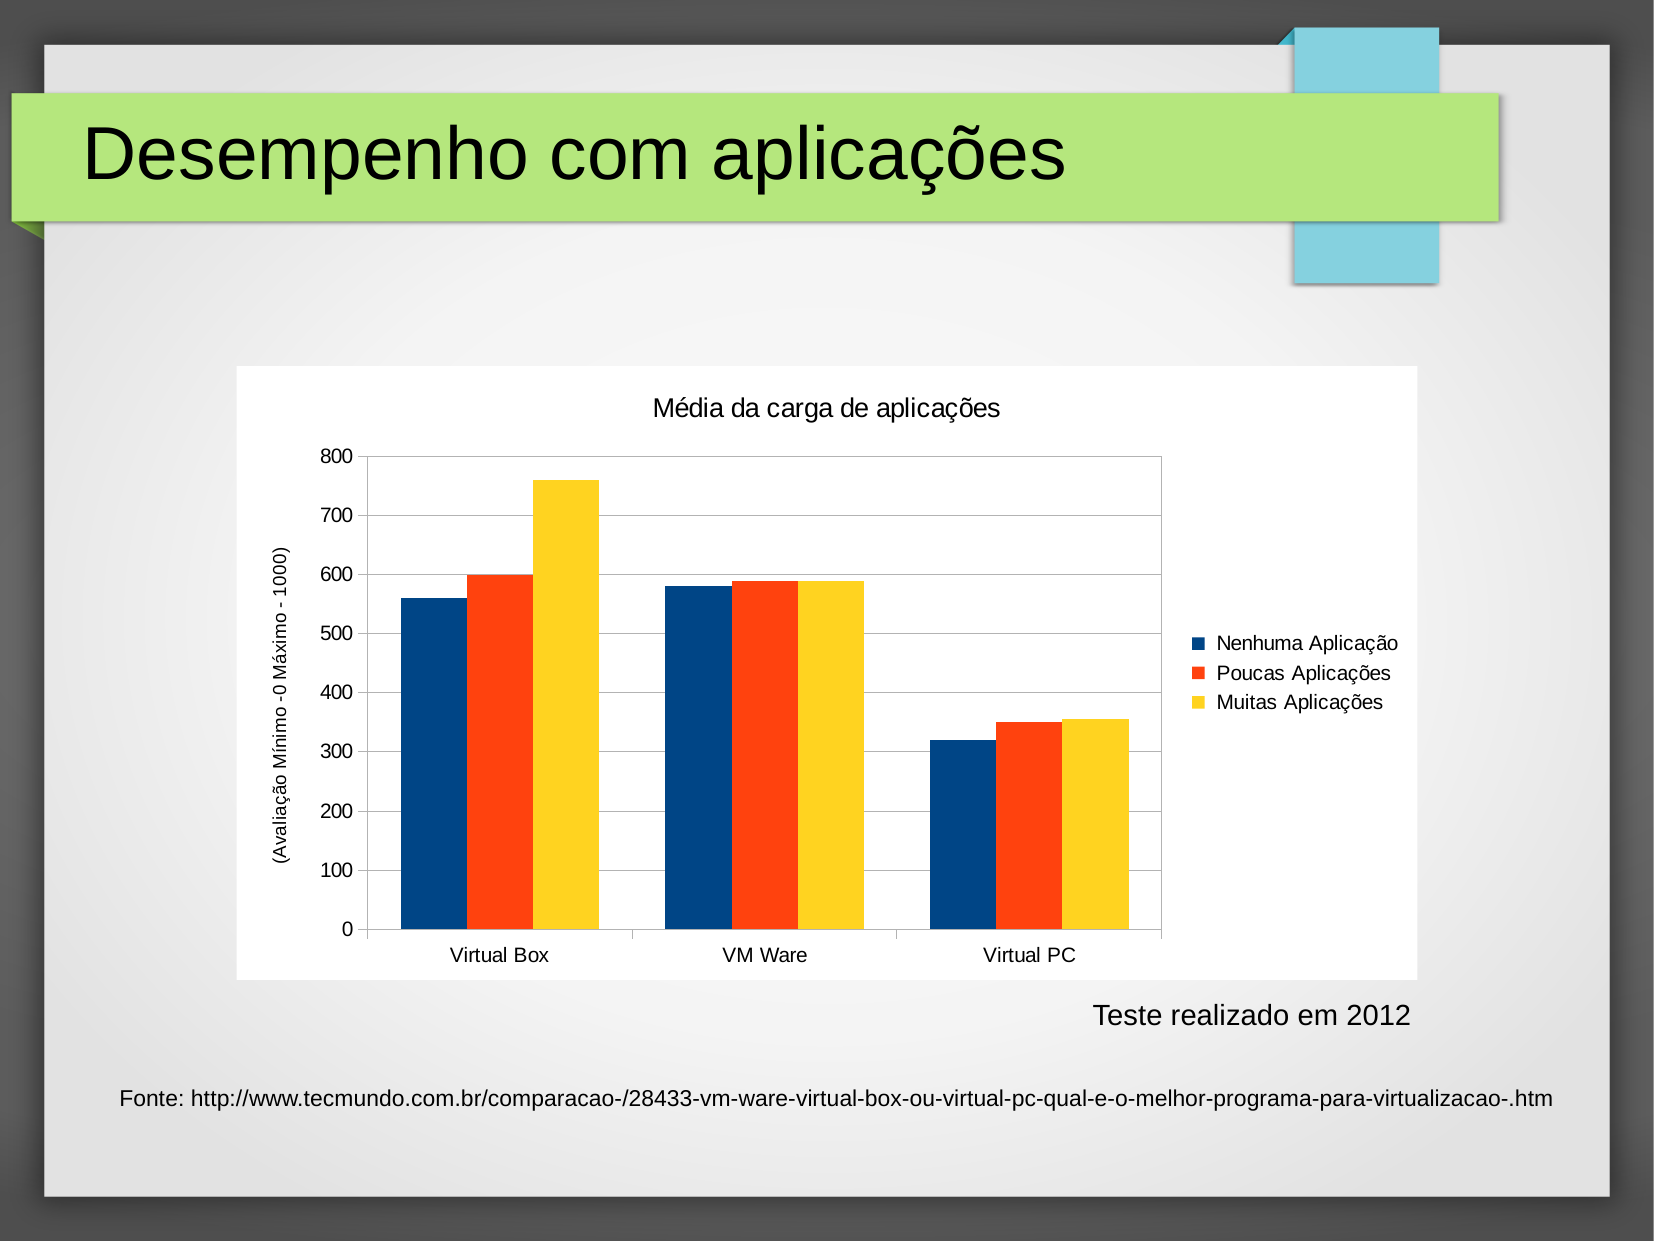

# Desempenho com aplicações
### Chart: Média da carga de aplicações
| Category | Nenhuma Aplicação | Poucas Aplicações | Muitas Aplicações |
|---|---|---|---|
| Virtual Box | 560.0 | 600.0 | 760.0 |
| VM Ware | 580.0 | 590.0 | 590.0 |
| Virtual PC | 320.0 | 350.0 | 355.0 |Teste realizado em 2012
Fonte: http://www.tecmundo.com.br/comparacao-/28433-vm-ware-virtual-box-ou-virtual-pc-qual-e-o-melhor-programa-para-virtualizacao-.htm